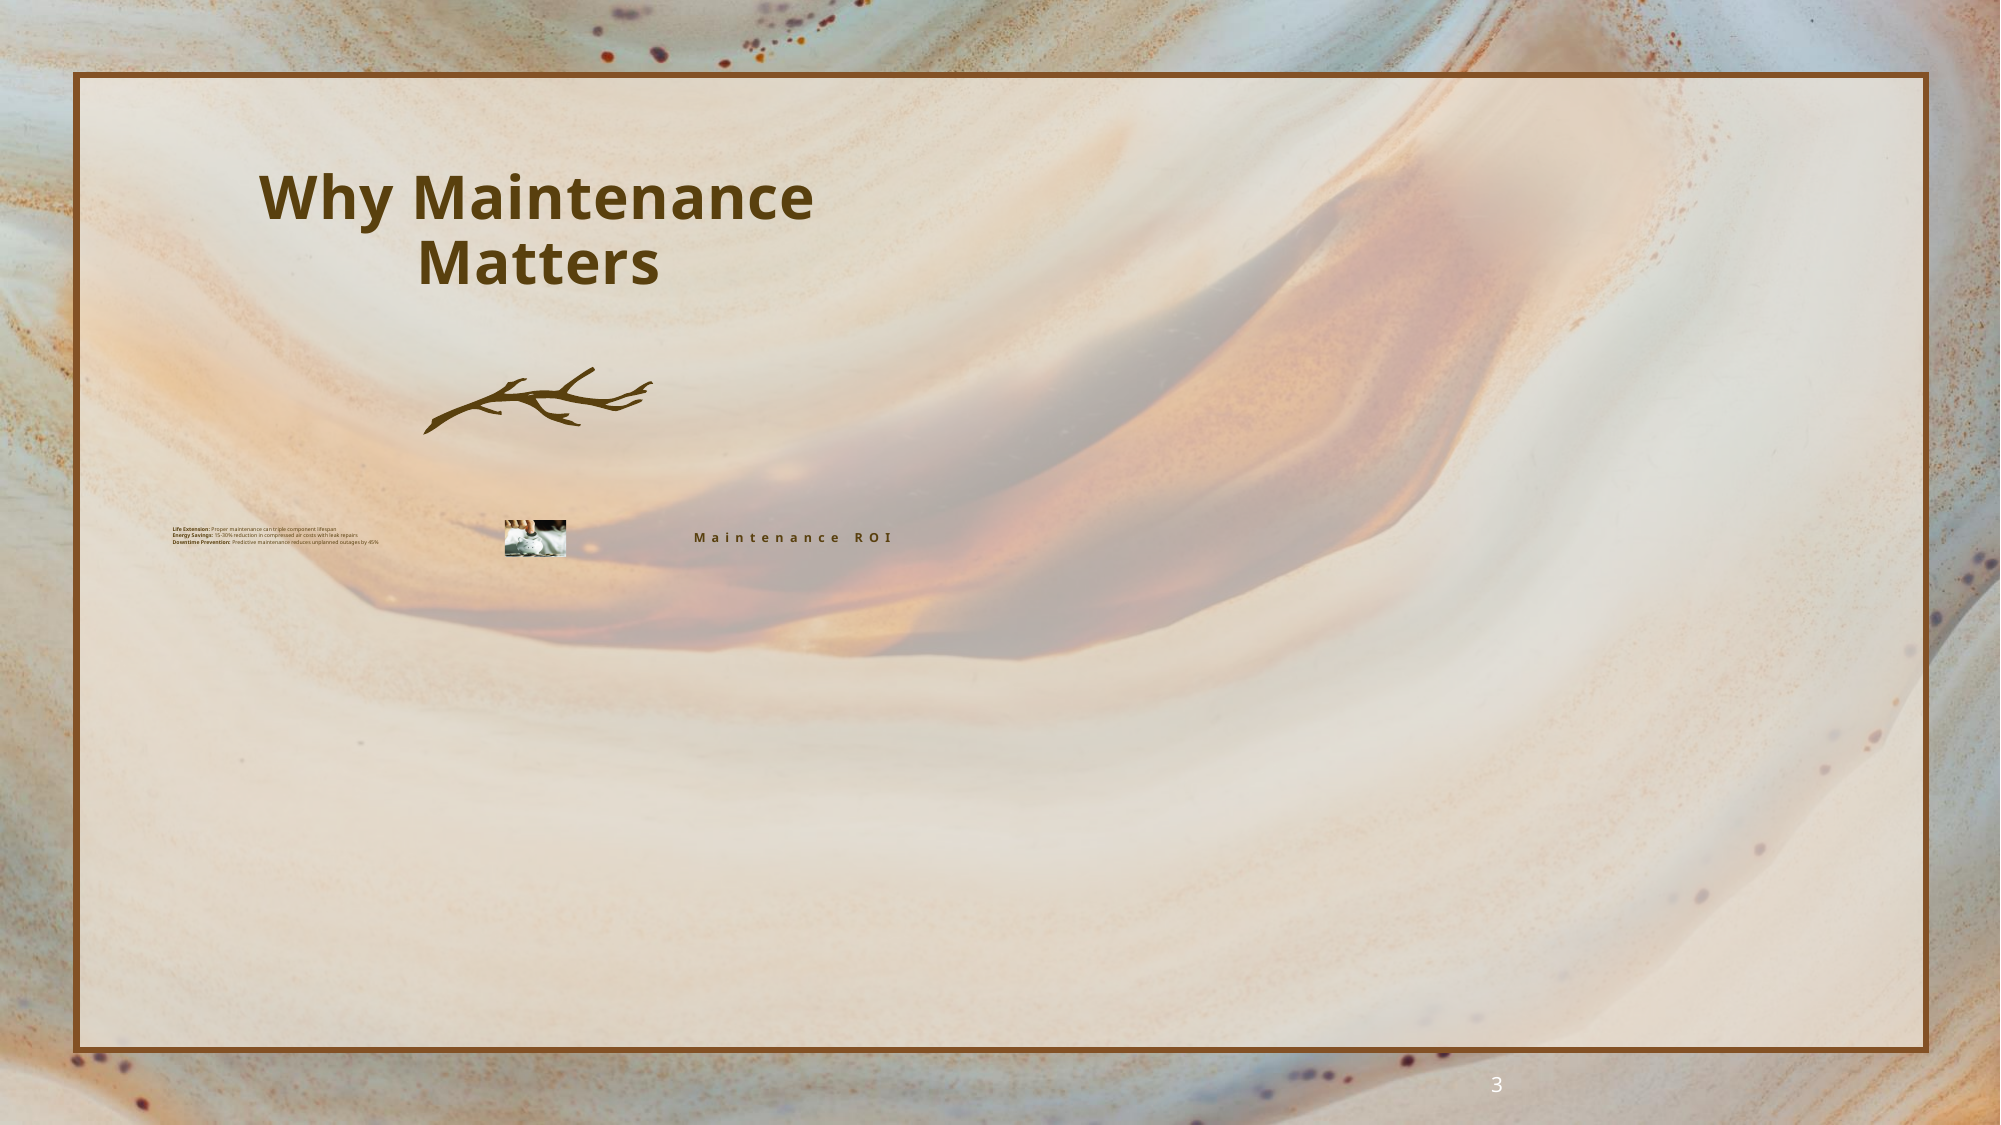

# Why Maintenance Matters
Life Extension: Proper maintenance can triple component lifespan
Energy Savings: 15-30% reduction in compressed air costs with leak repairs
Downtime Prevention: Predictive maintenance reduces unplanned outages by 45%
Maintenance ROI